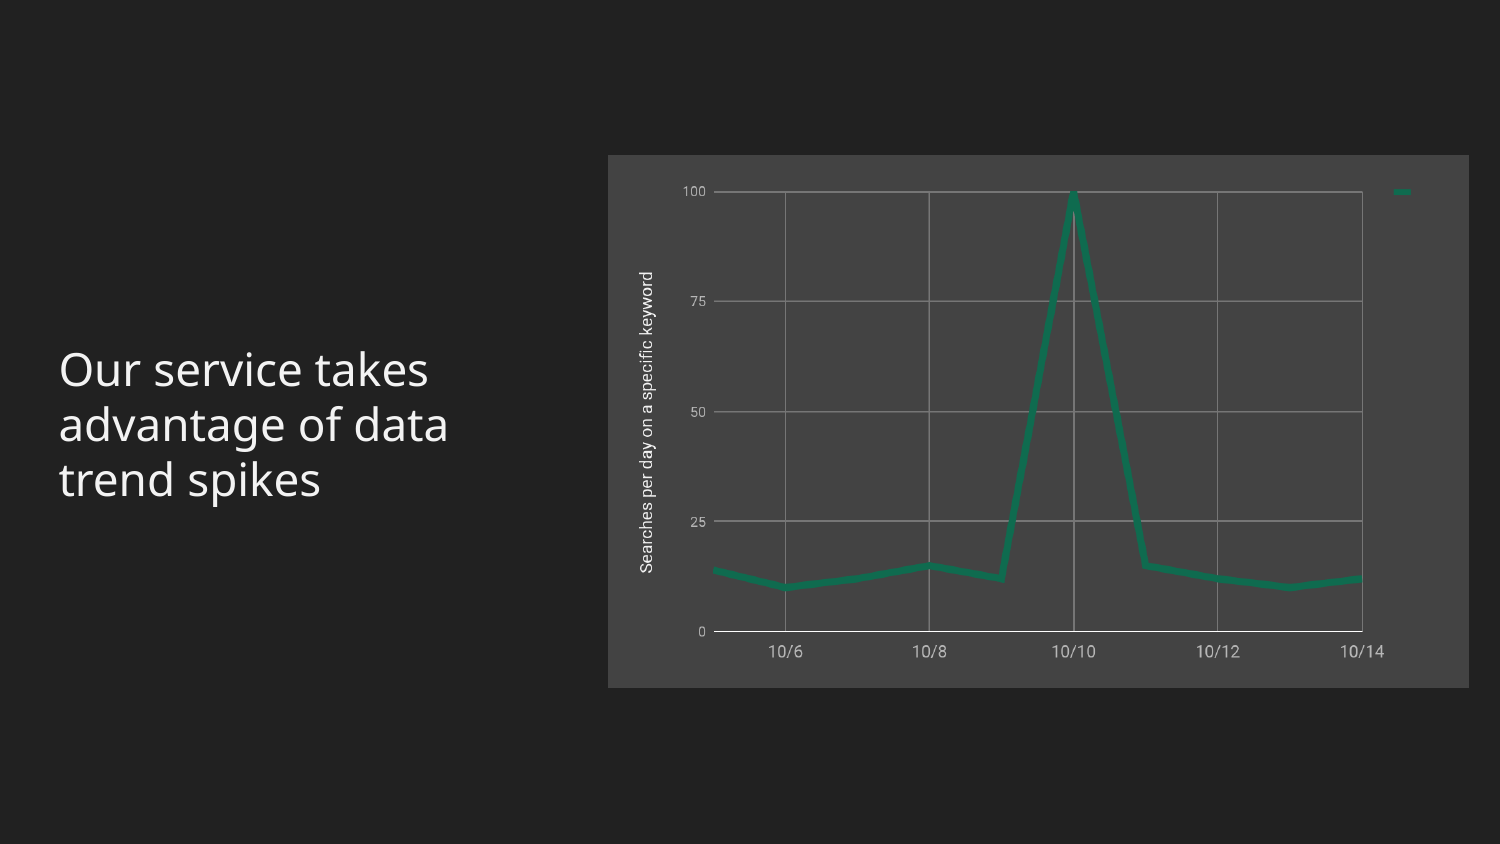

Our service takes advantage of data trend spikes